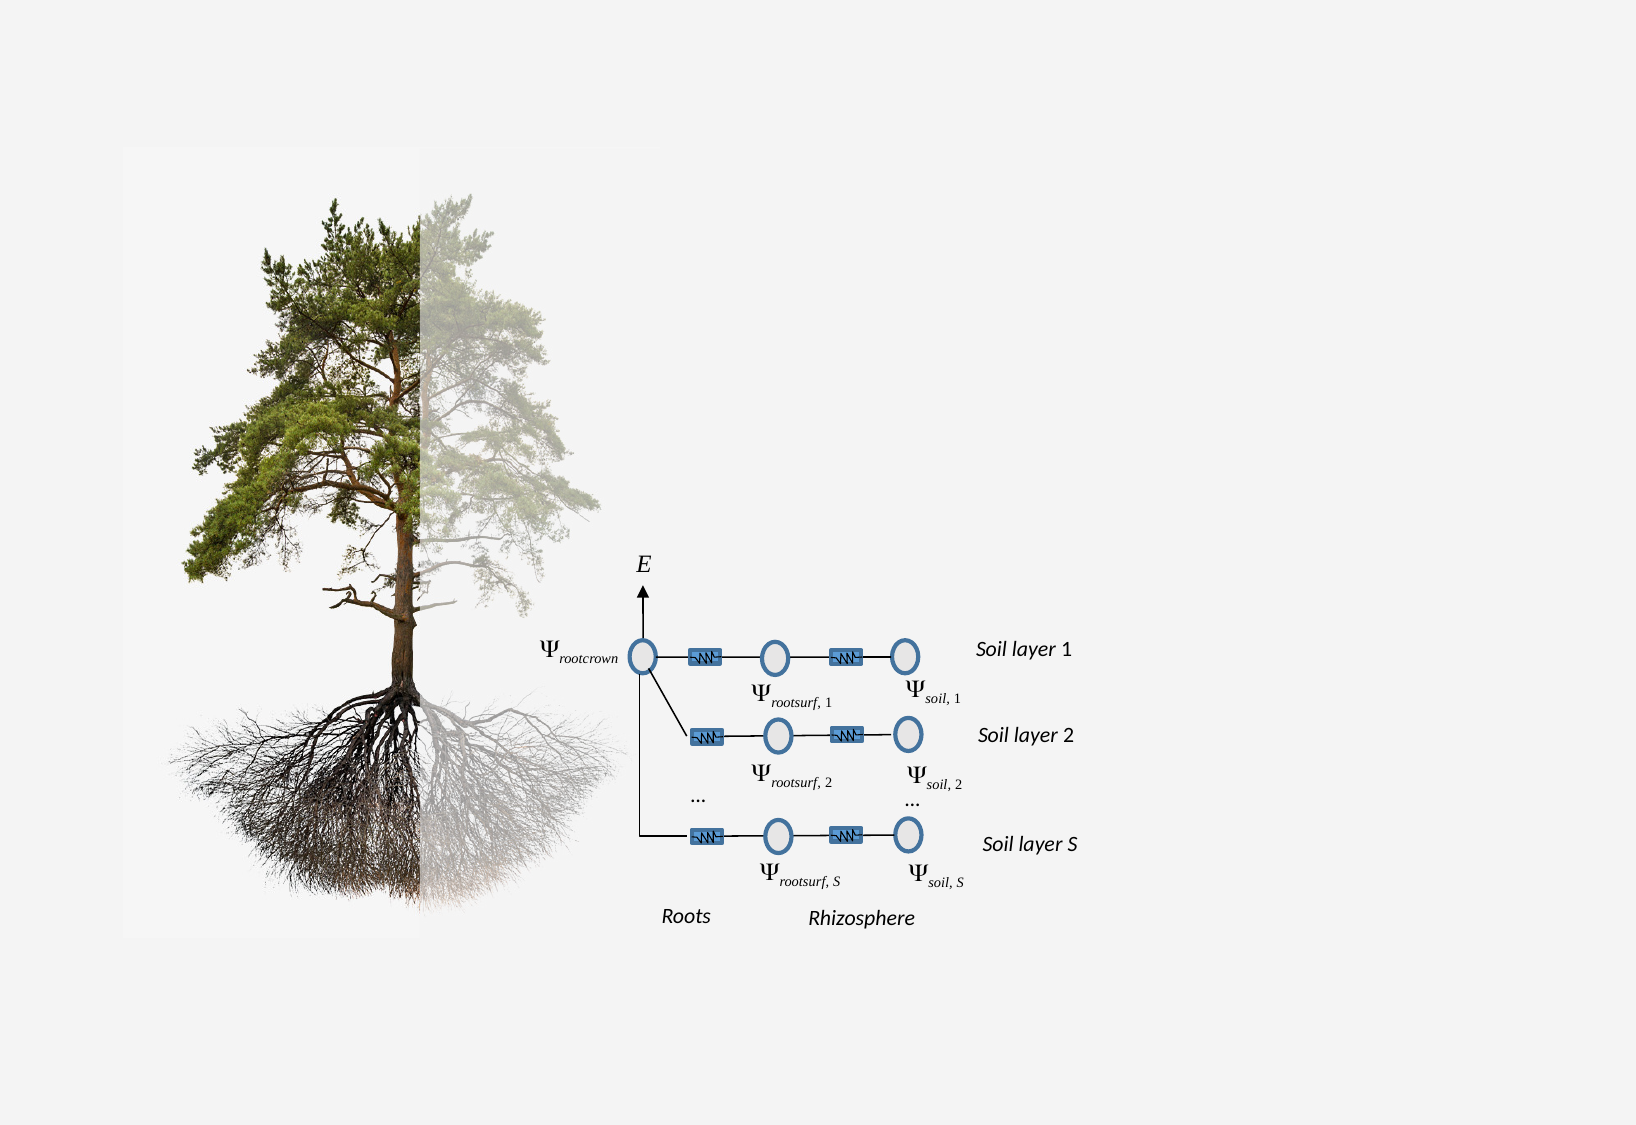

E
rootcrown
Soil layer 1
soil, 1
rootsurf, 1
Soil layer 2
rootsurf, 2
soil, 2
…
…
Soil layer S
rootsurf, S
soil, S
Roots
Rhizosphere